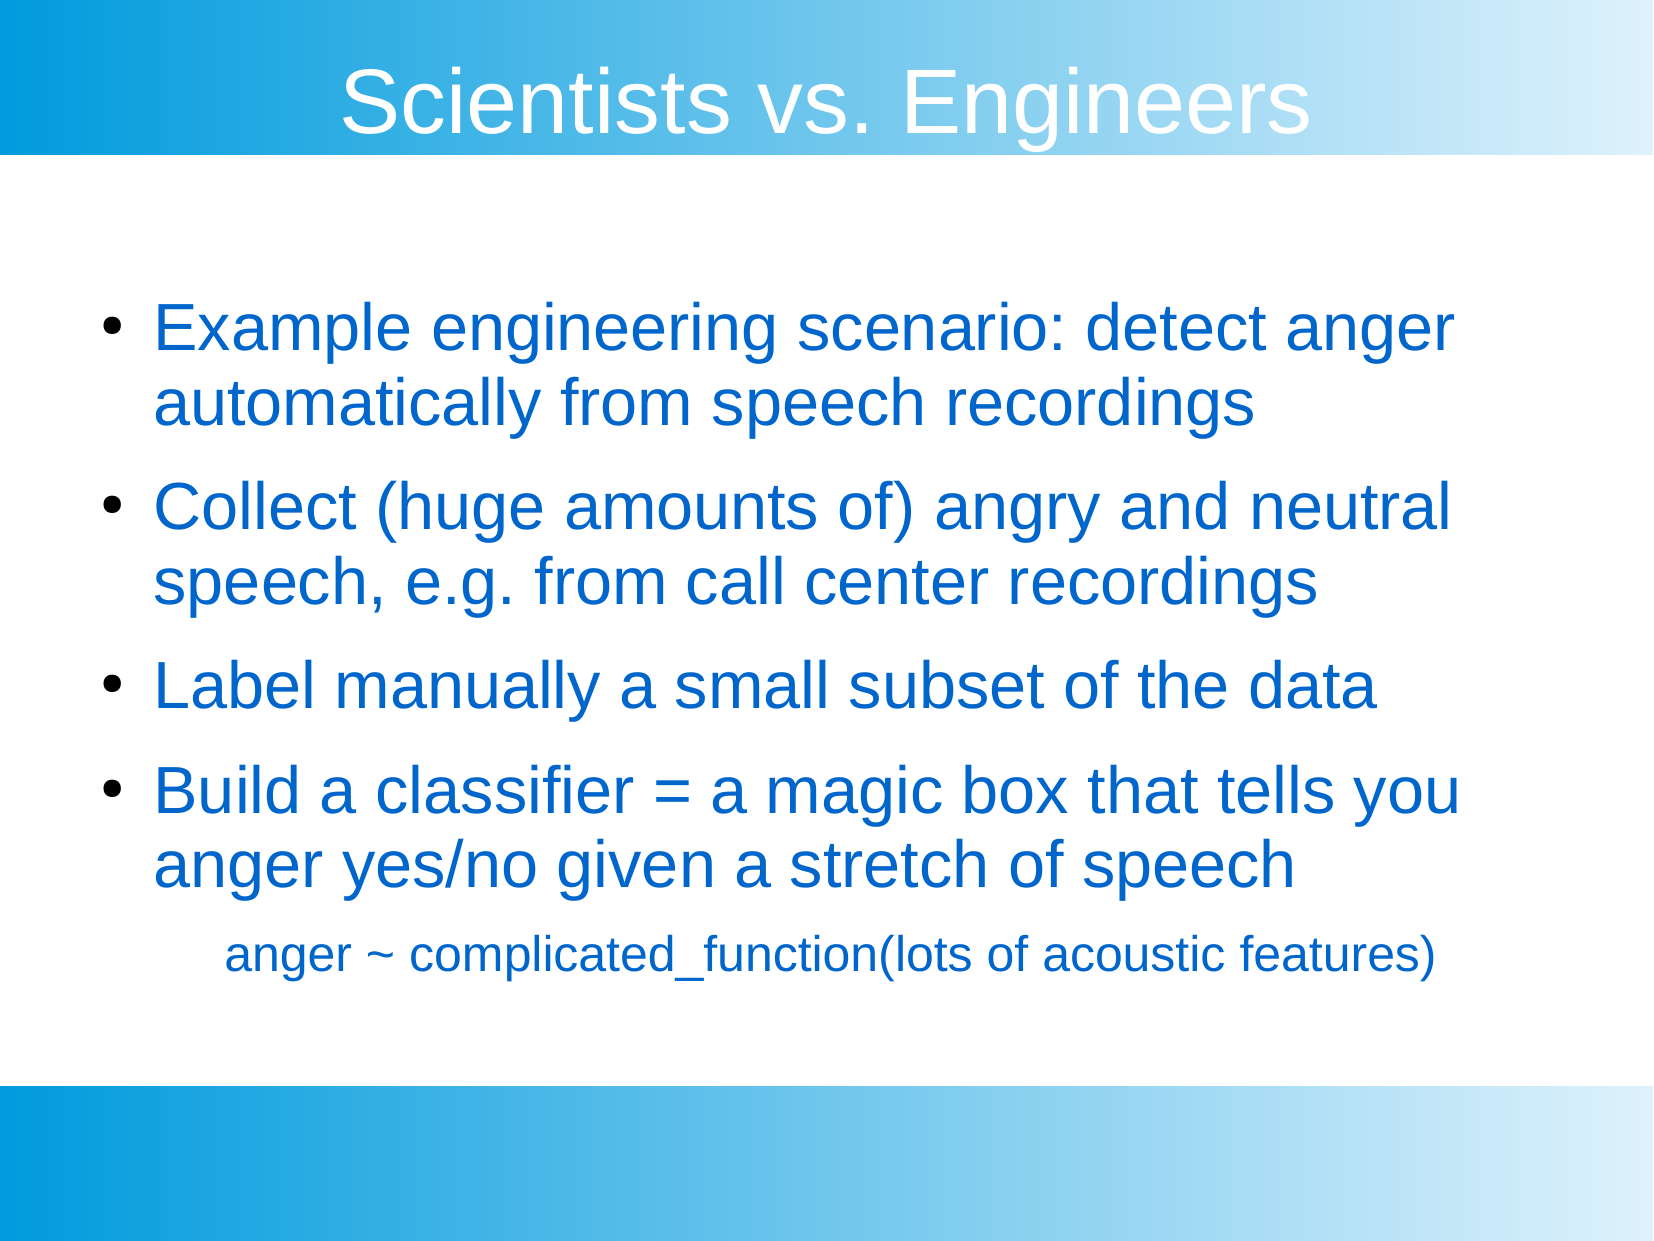

Scientists vs. Engineers
# Example engineering scenario: detect anger automatically from speech recordings
Collect (huge amounts of) angry and neutral speech, e.g. from call center recordings
Label manually a small subset of the data
Build a classifier = a magic box that tells you anger yes/no given a stretch of speech
anger ~ complicated_function(lots of acoustic features)